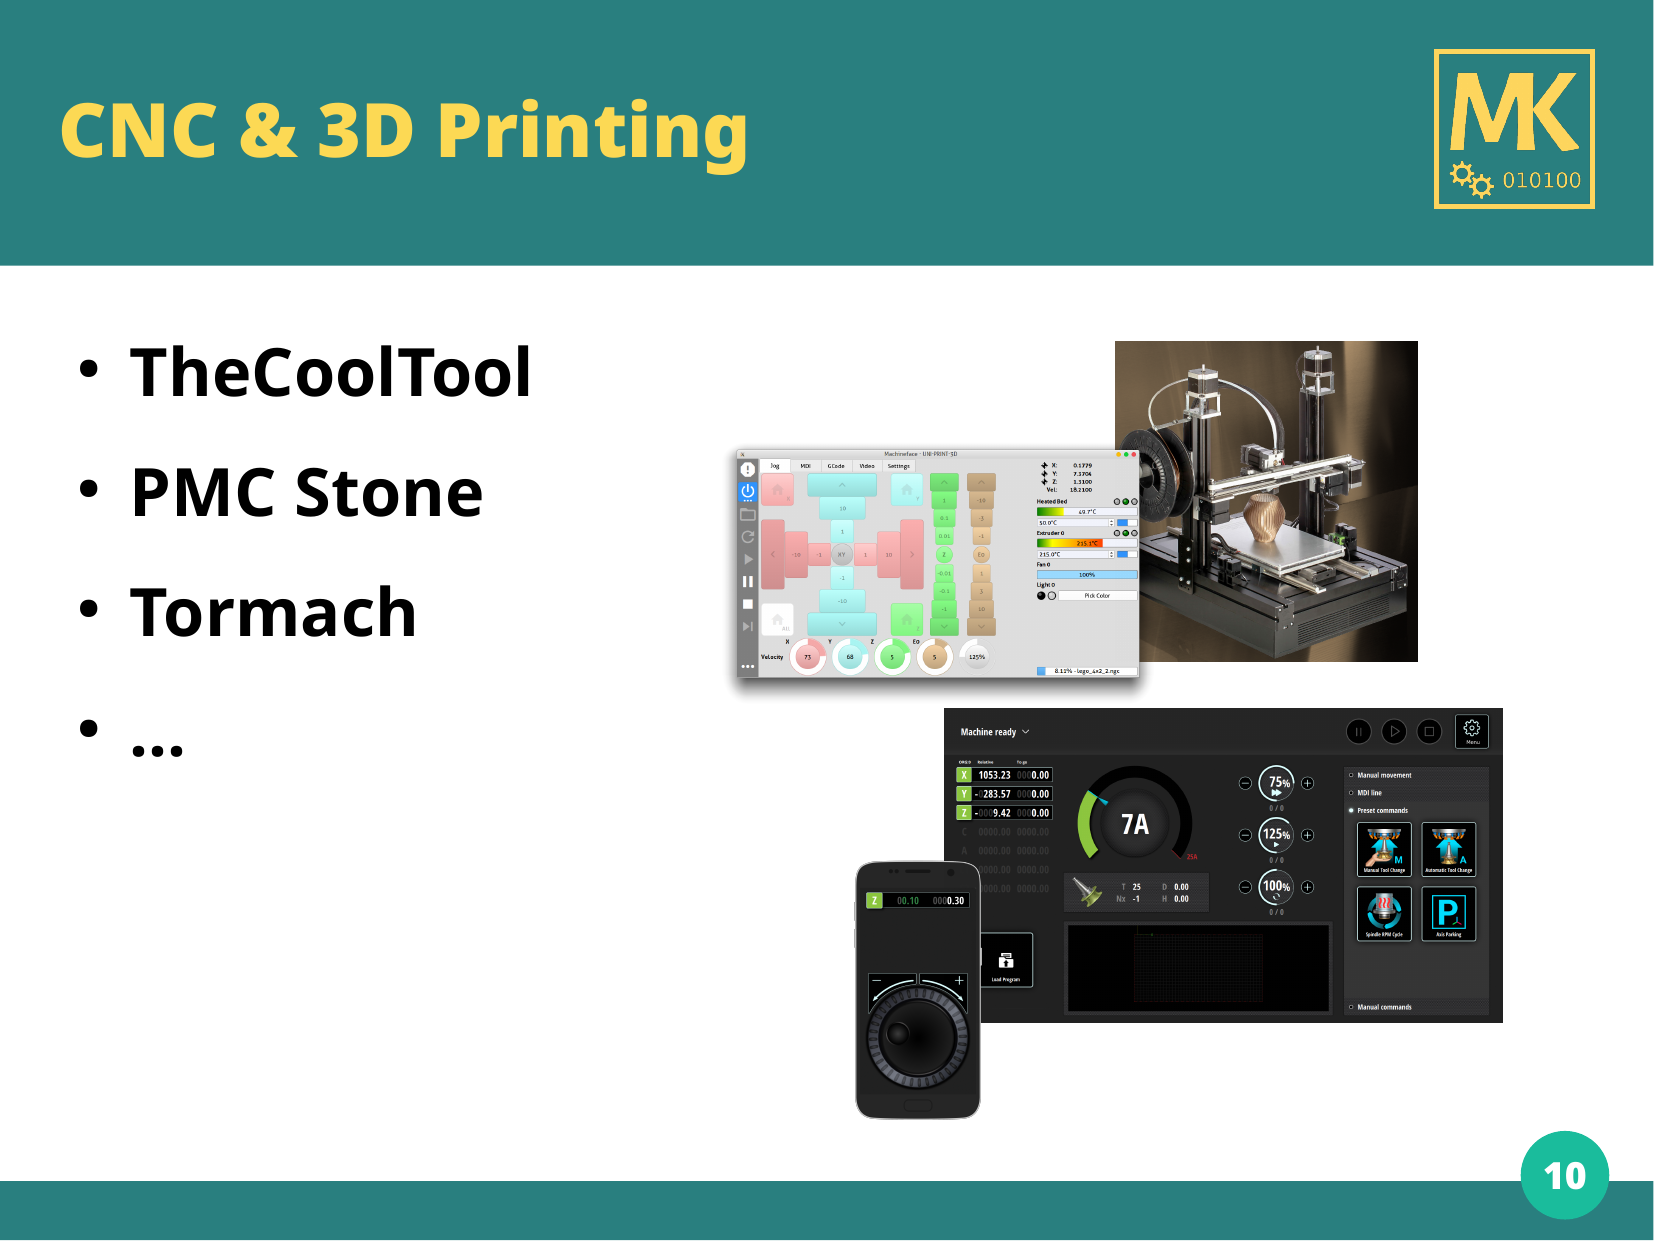

# CNC & 3D Printing
TheCoolTool
PMC Stone
Tormach
...
10